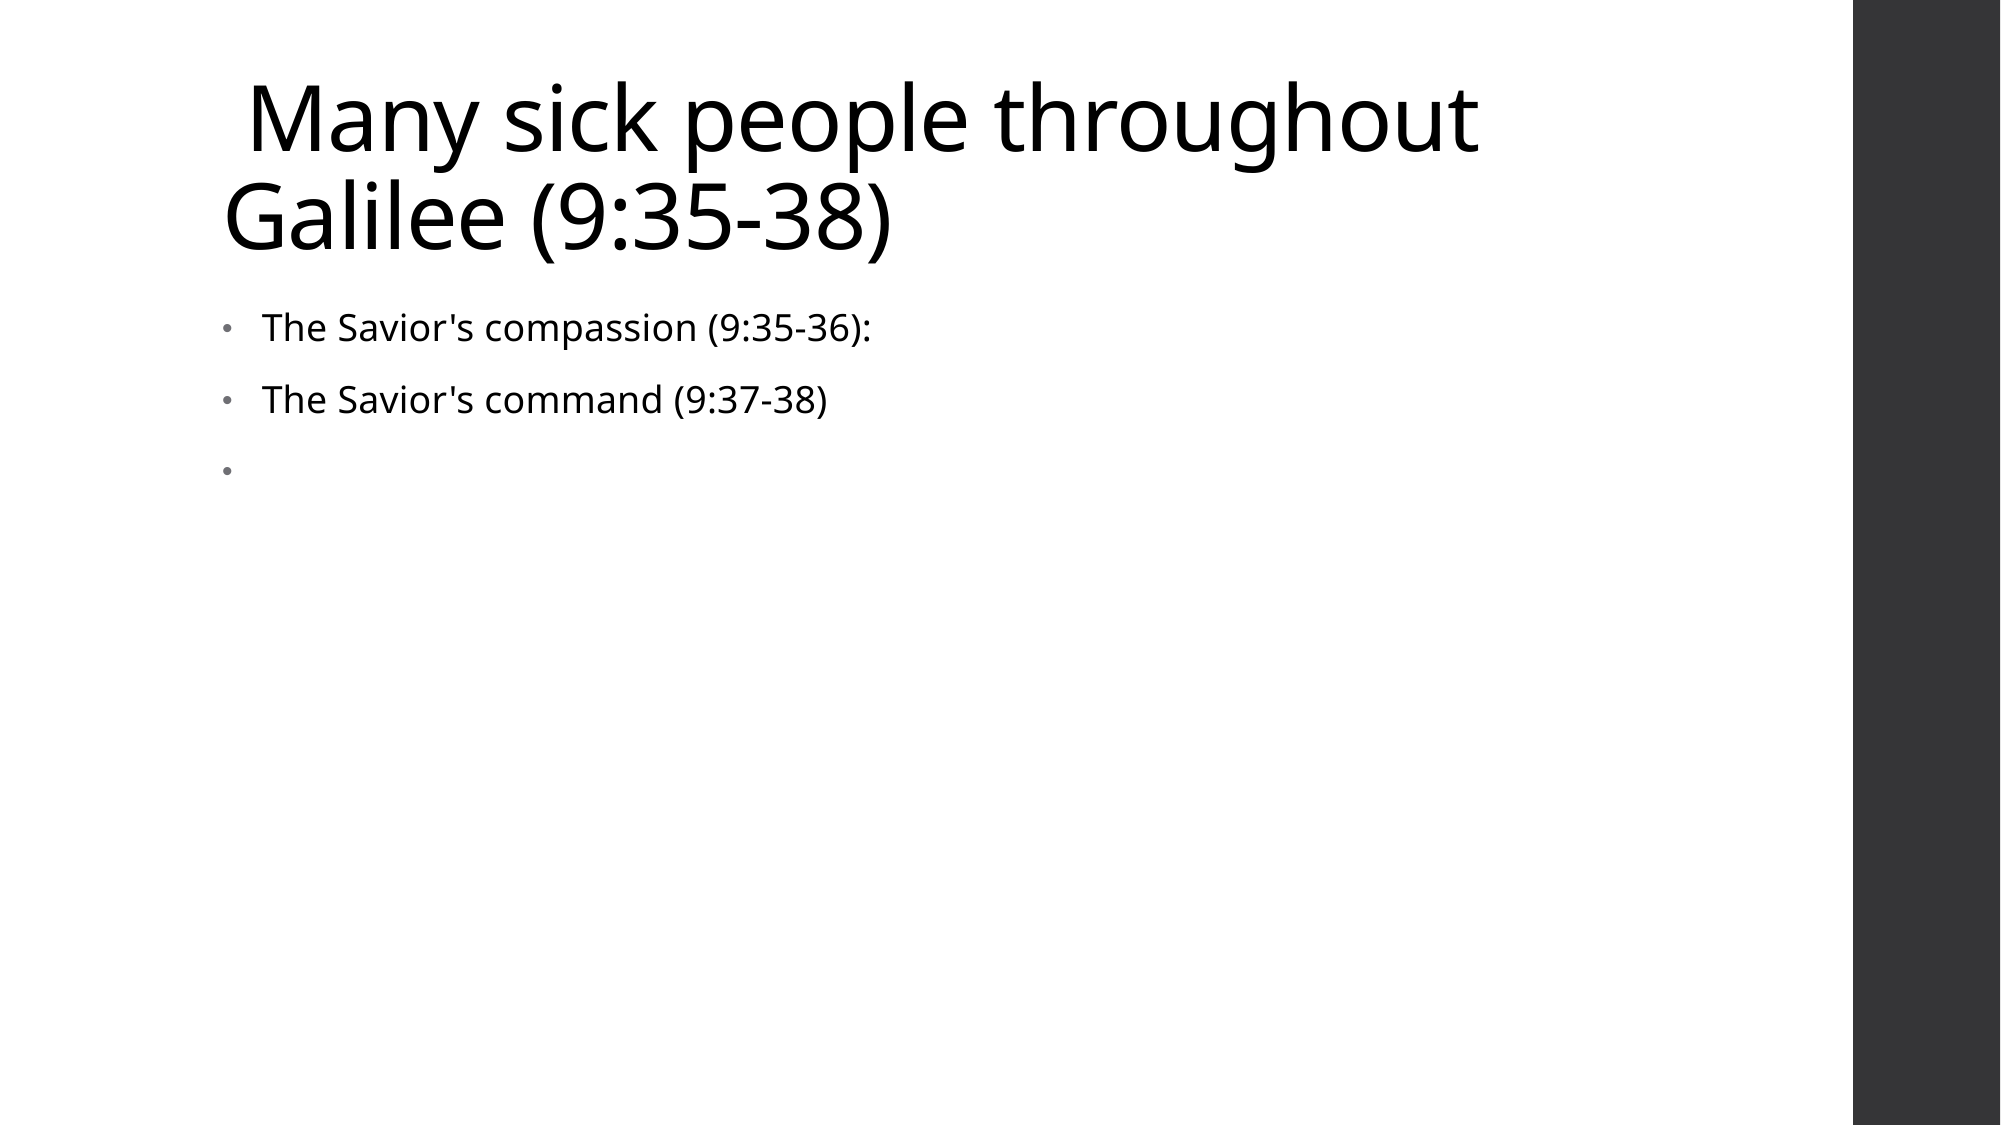

# Many sick people throughout Galilee (9:35-38)
 The Savior's compassion (9:35-36):
 The Savior's command (9:37-38)